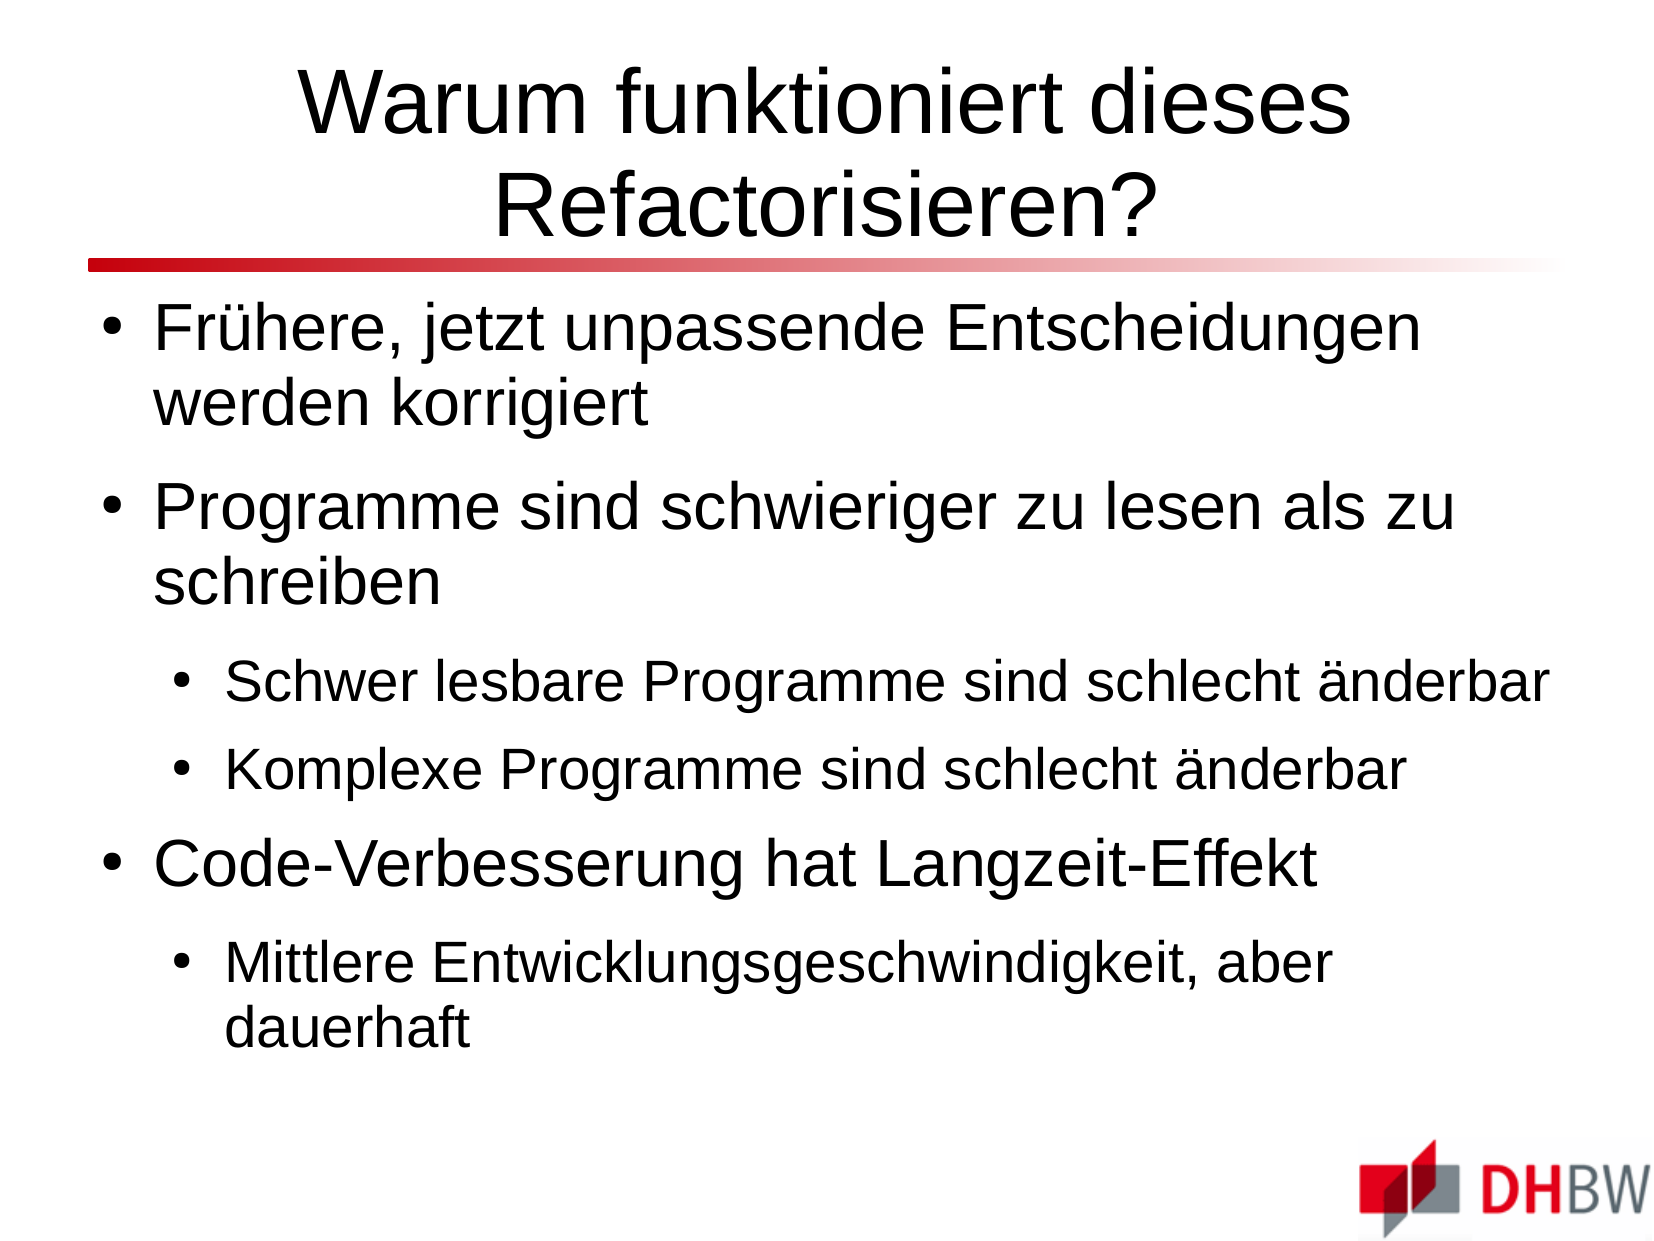

# Warum funktioniert dieses Refactorisieren?
Frühere, jetzt unpassende Entscheidungen werden korrigiert
Programme sind schwieriger zu lesen als zu schreiben
Schwer lesbare Programme sind schlecht änderbar
Komplexe Programme sind schlecht änderbar
Code-Verbesserung hat Langzeit-Effekt
Mittlere Entwicklungsgeschwindigkeit, aber dauerhaft